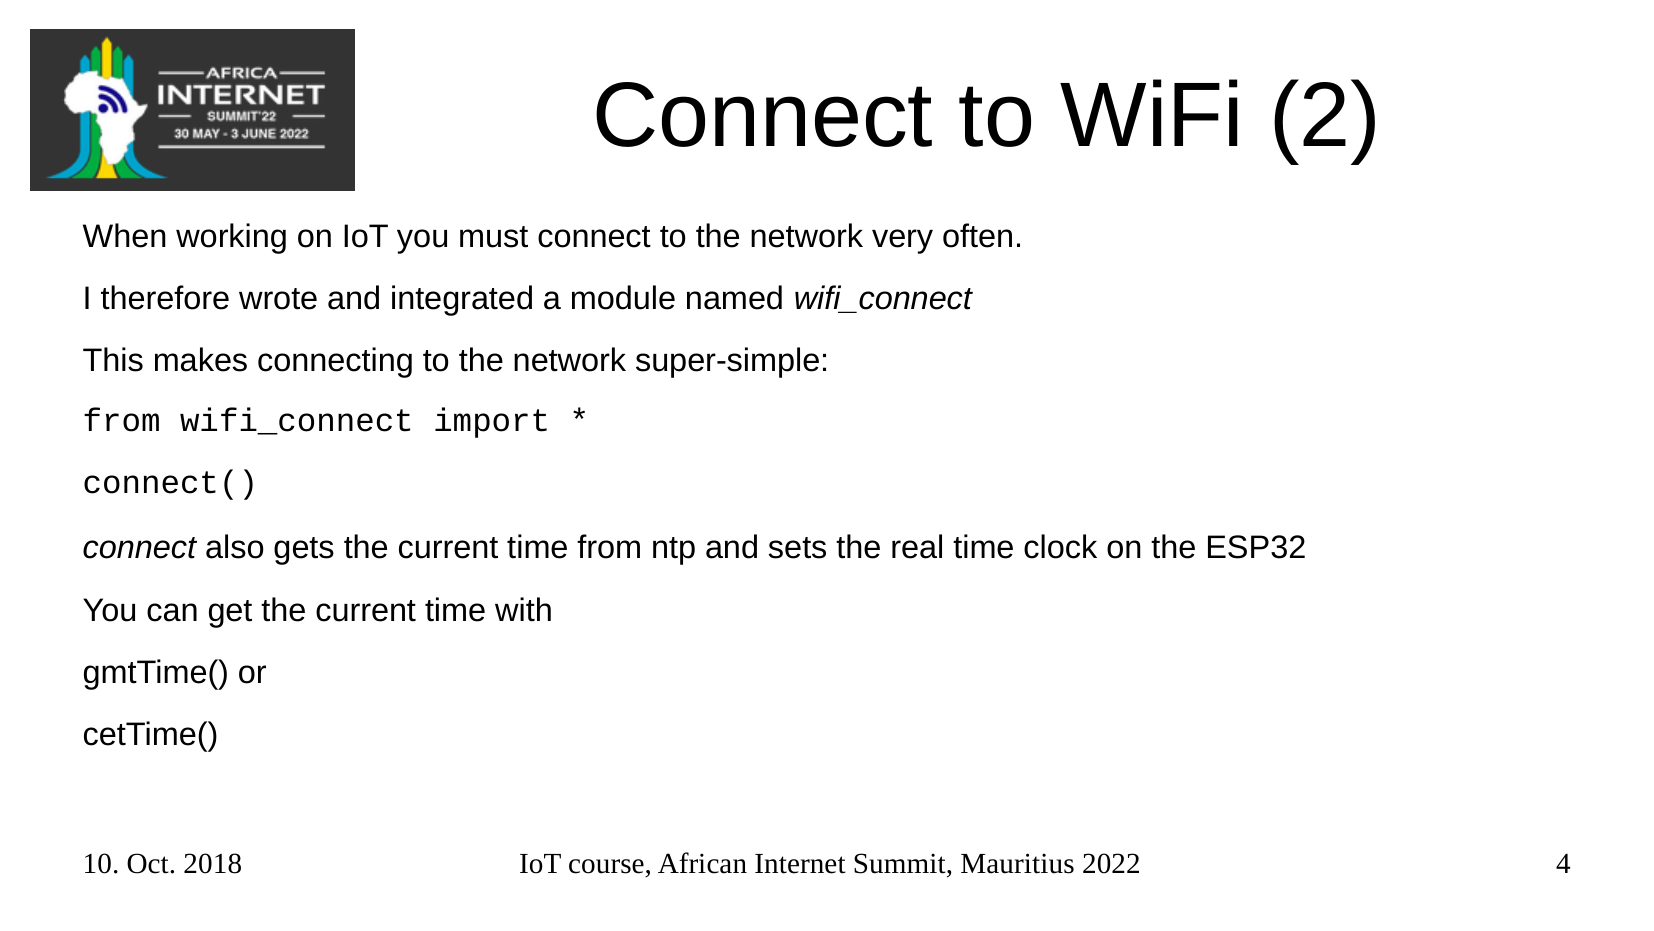

# Connect to WiFi (2)
When working on IoT you must connect to the network very often.
I therefore wrote and integrated a module named wifi_connect
This makes connecting to the network super-simple:
from wifi_connect import *
connect()
connect also gets the current time from ntp and sets the real time clock on the ESP32
You can get the current time with
gmtTime() or
cetTime()
10. Oct. 2018
IoT course, African Internet Summit, Mauritius 2022
4